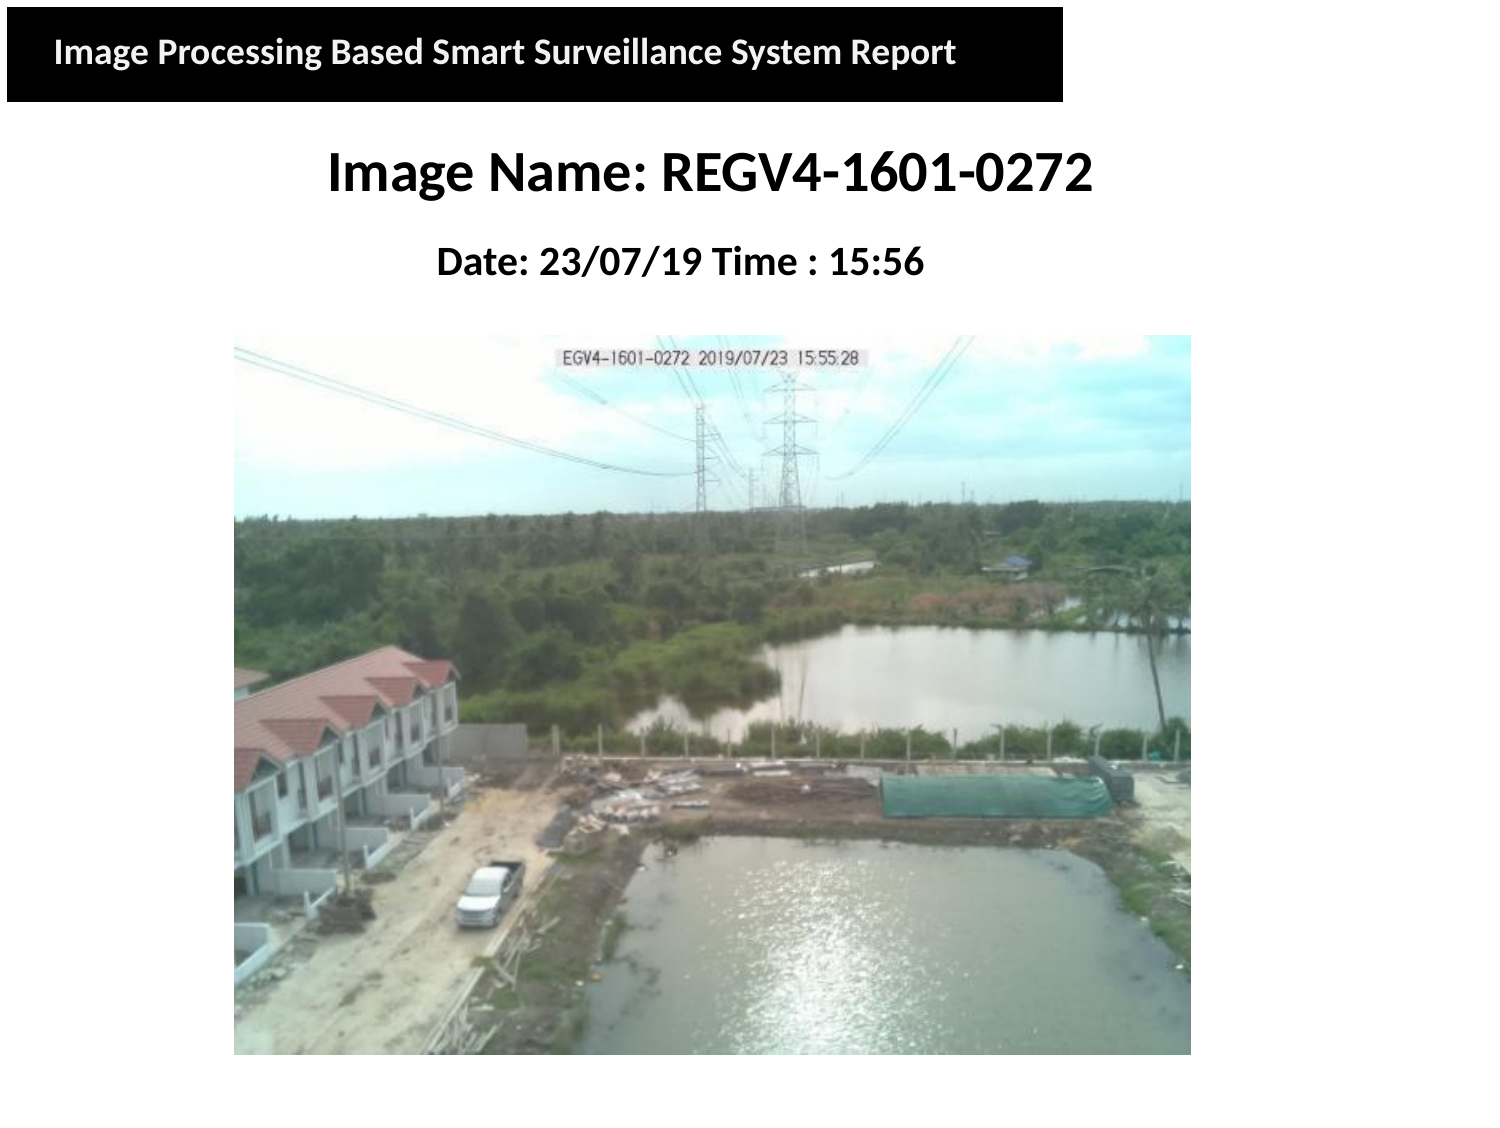

Image Processing Based Smart Surveillance System Report
Image Name: REGV4-1601-0272
Date: 23/07/19 Time : 15:56